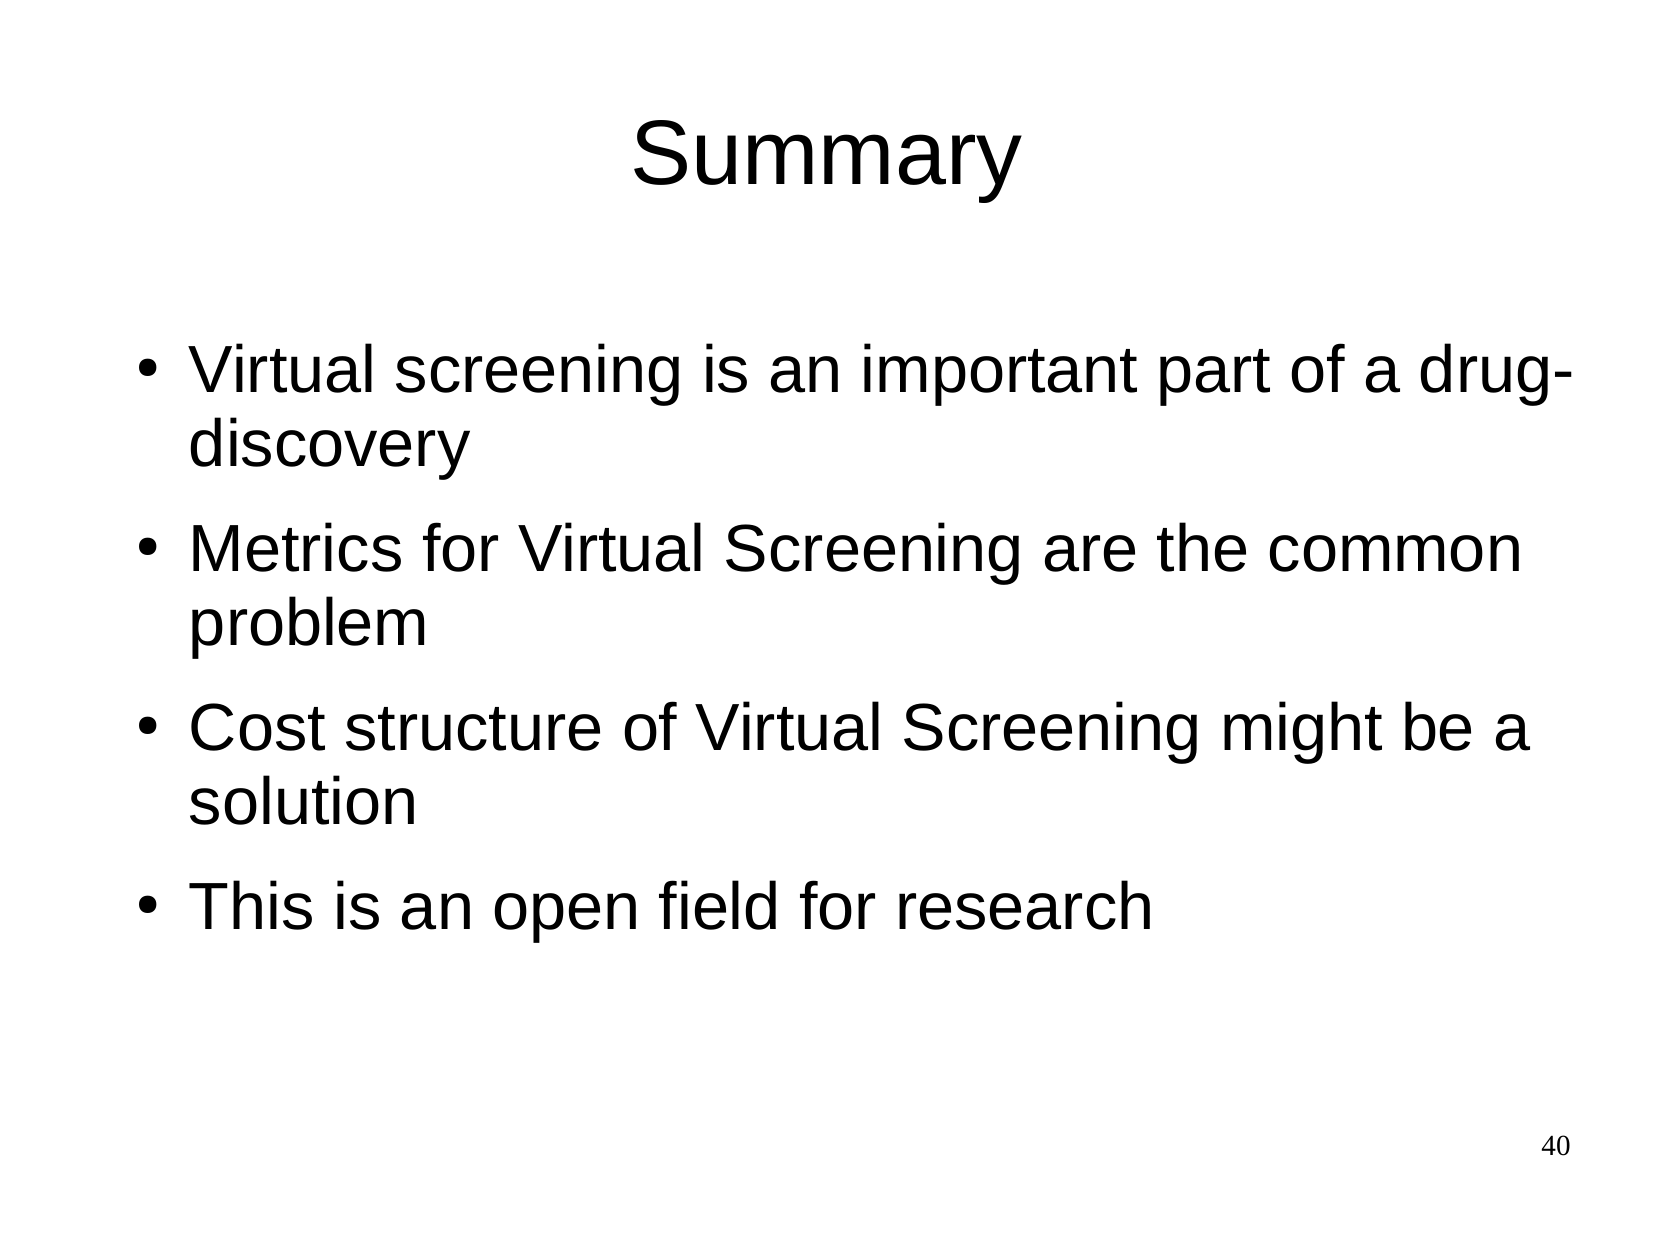

# Summary
Virtual screening is an important part of a drug-discovery
Metrics for Virtual Screening are the common problem
Cost structure of Virtual Screening might be a solution
This is an open field for research
40